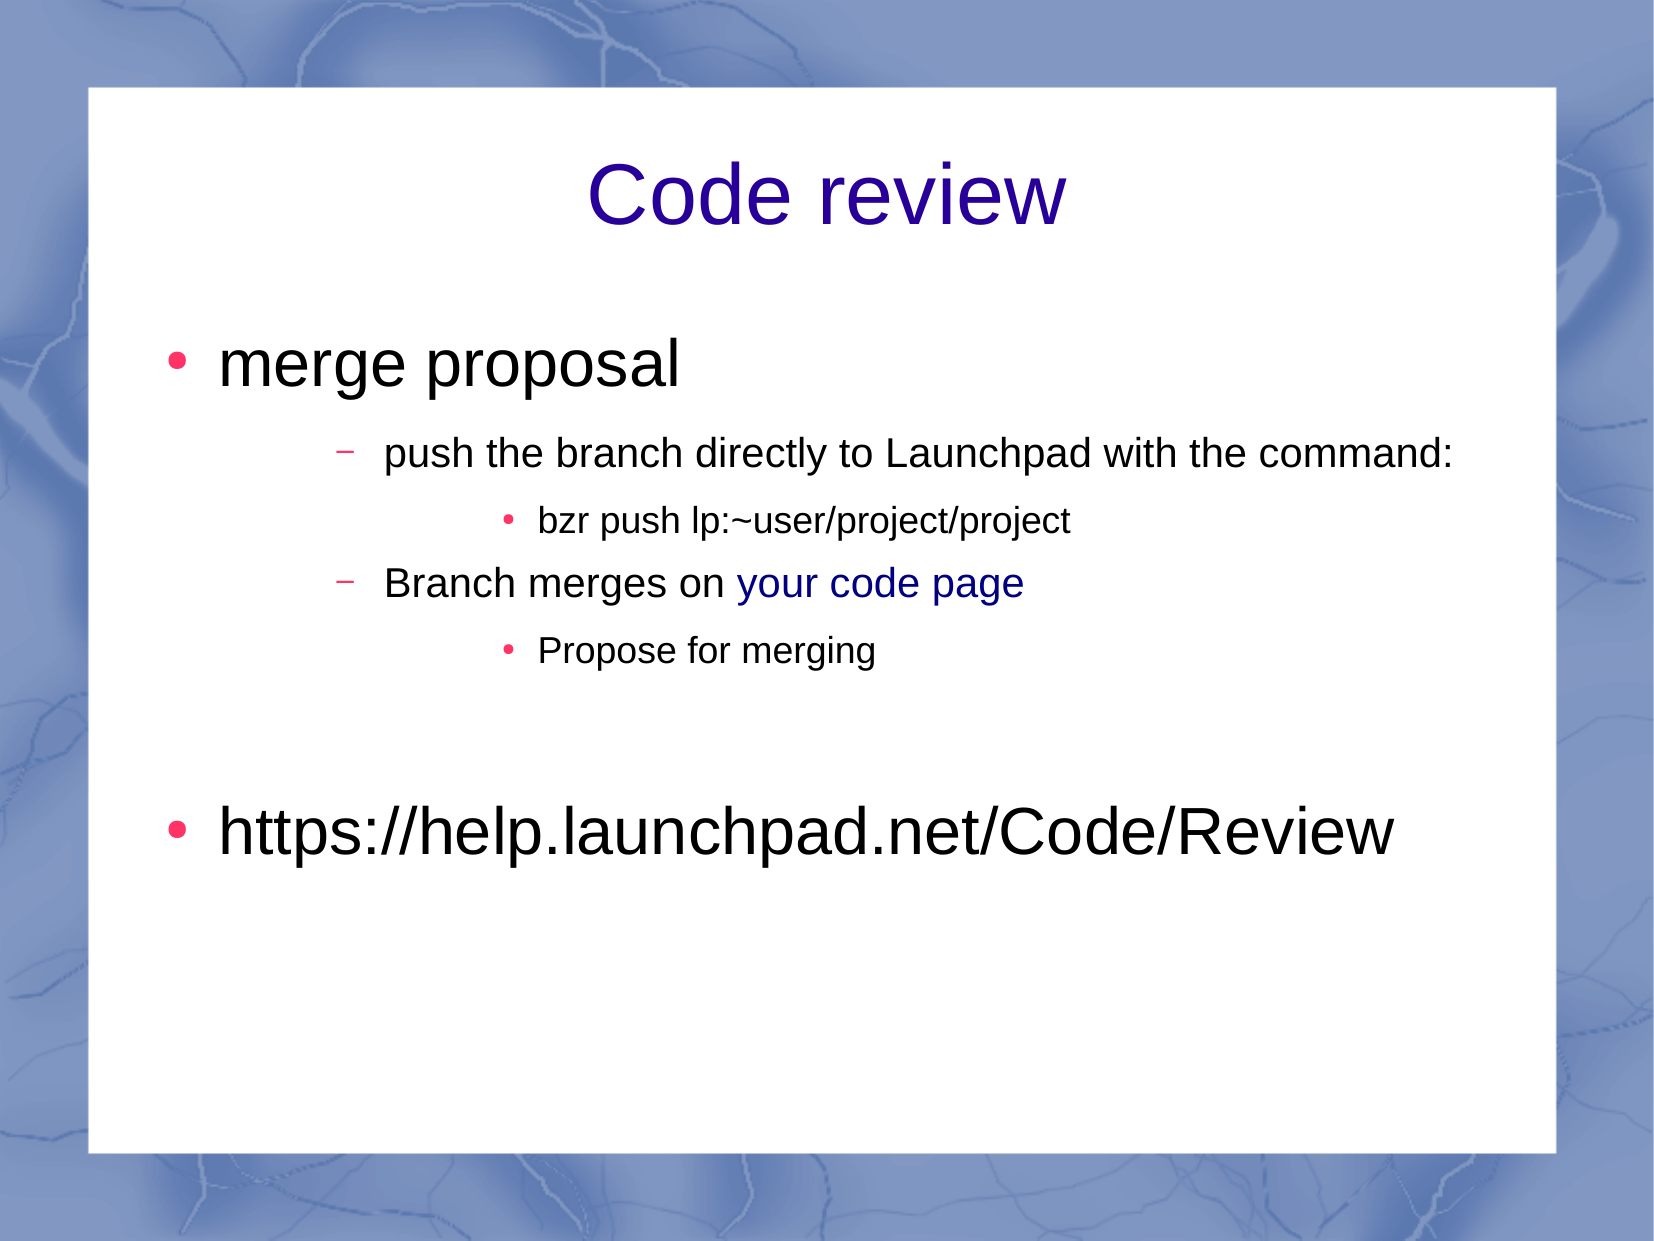

# Code review
merge proposal
push the branch directly to Launchpad with the command:
bzr push lp:~user/project/project
Branch merges on your code page
Propose for merging
https://help.launchpad.net/Code/Review